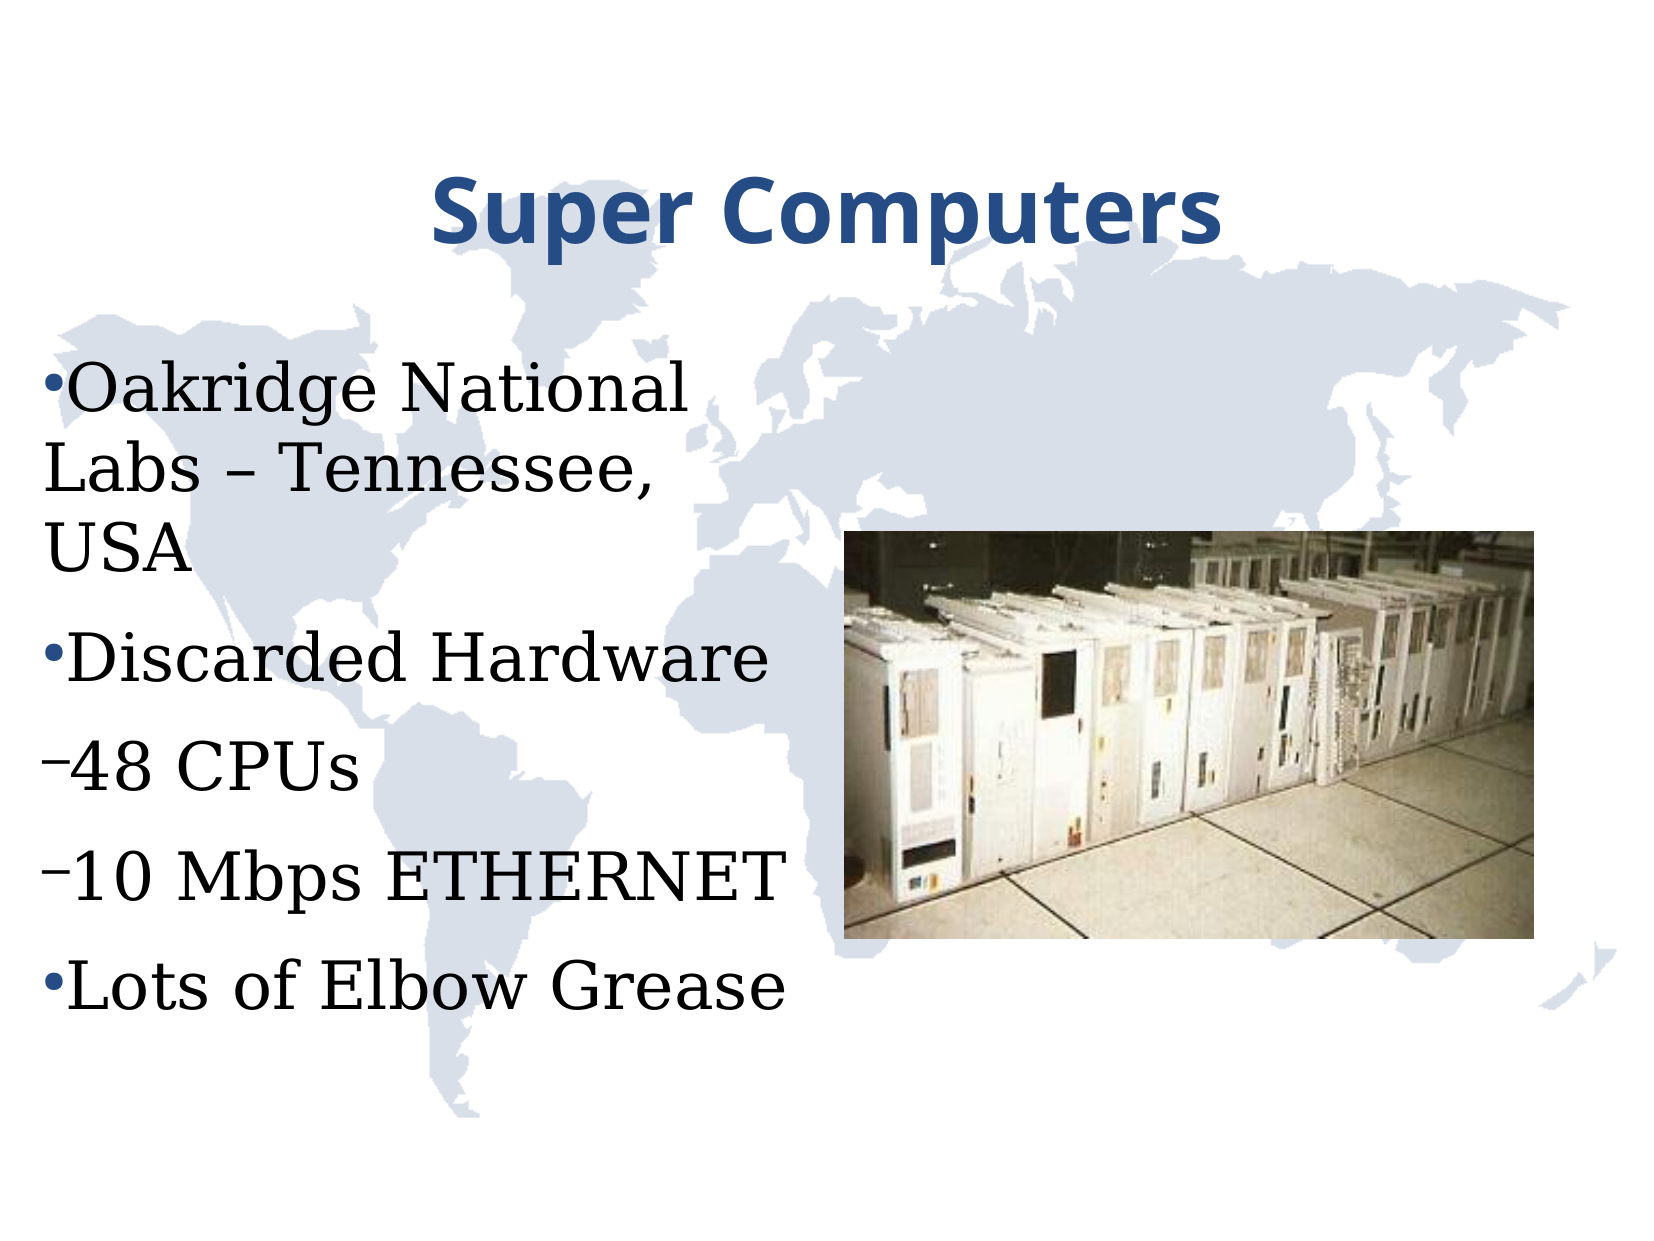

# Super Computers
Oakridge National Labs – Tennessee, USA
Discarded Hardware
48 CPUs
10 Mbps ETHERNET
Lots of Elbow Grease